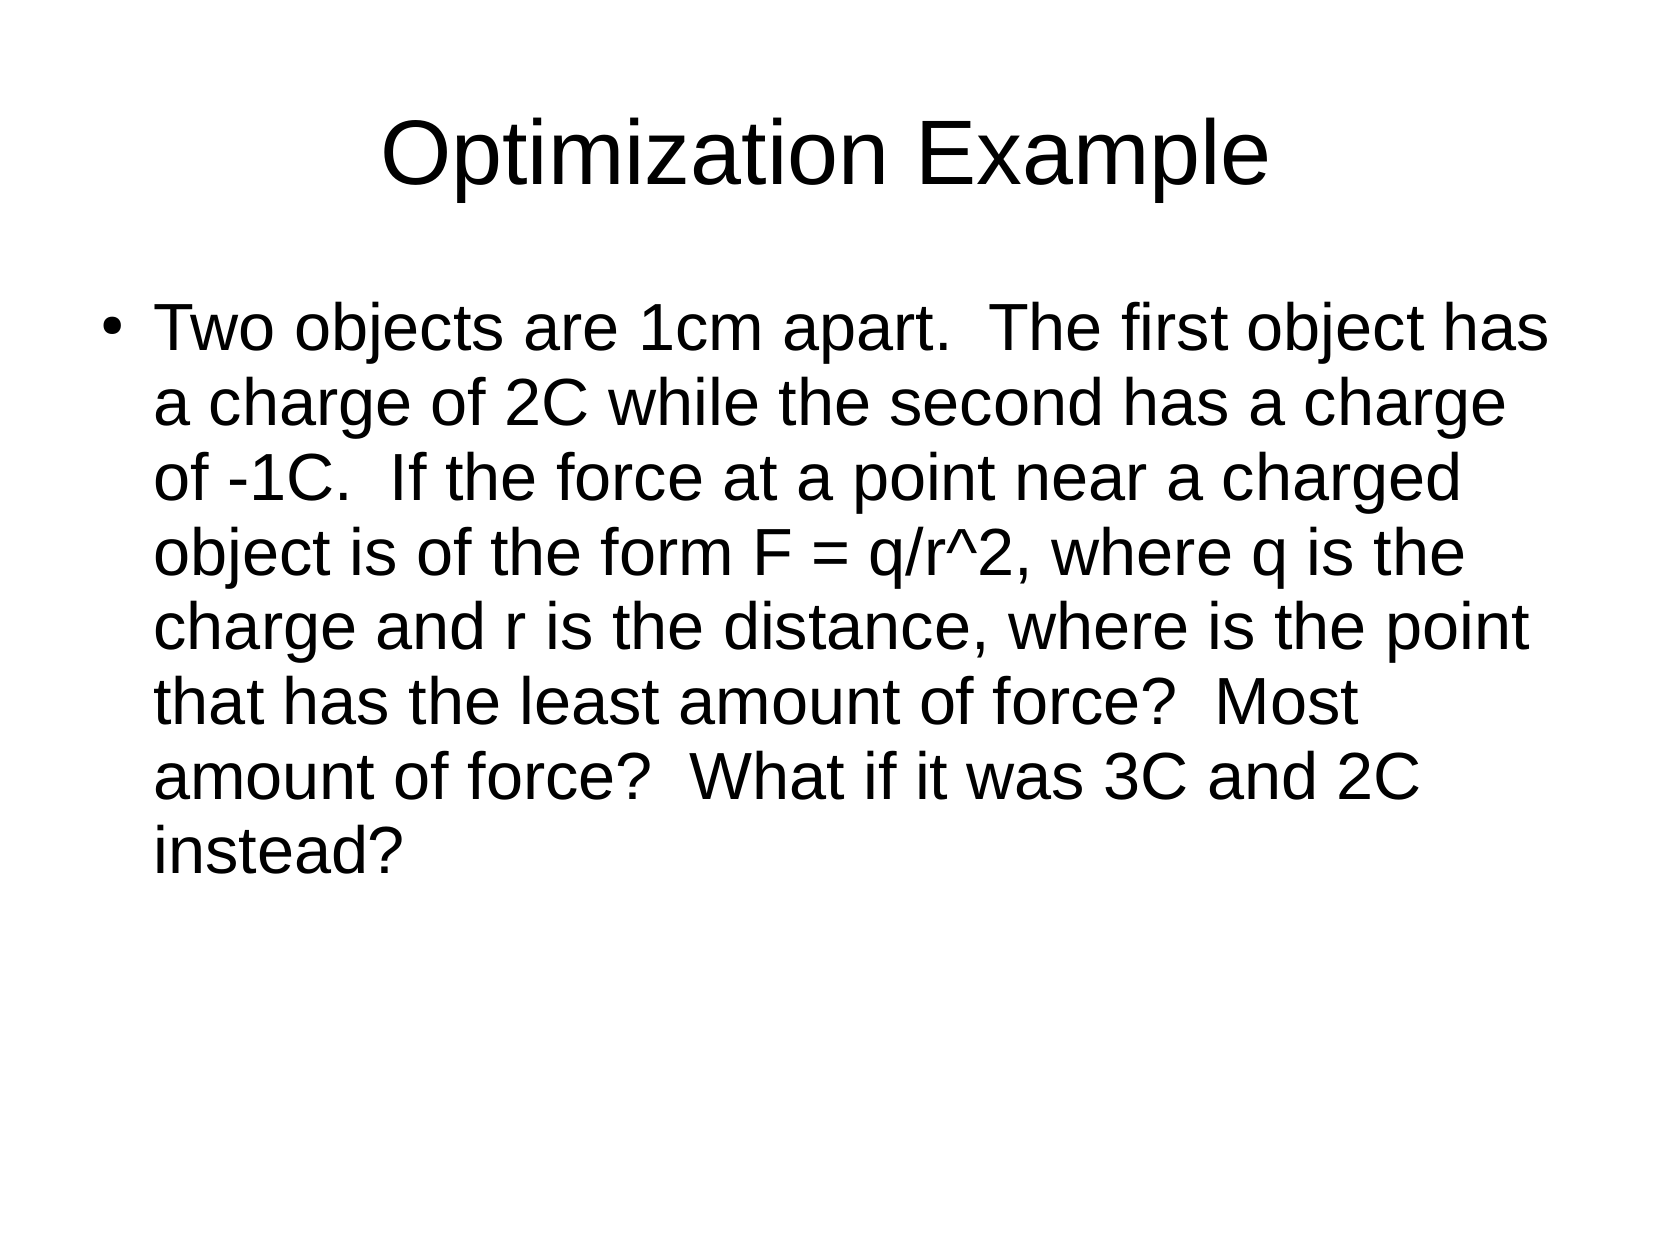

# Optimization Example
Two objects are 1cm apart. The first object has a charge of 2C while the second has a charge of -1C. If the force at a point near a charged object is of the form F = q/r^2, where q is the charge and r is the distance, where is the point that has the least amount of force? Most amount of force? What if it was 3C and 2C instead?